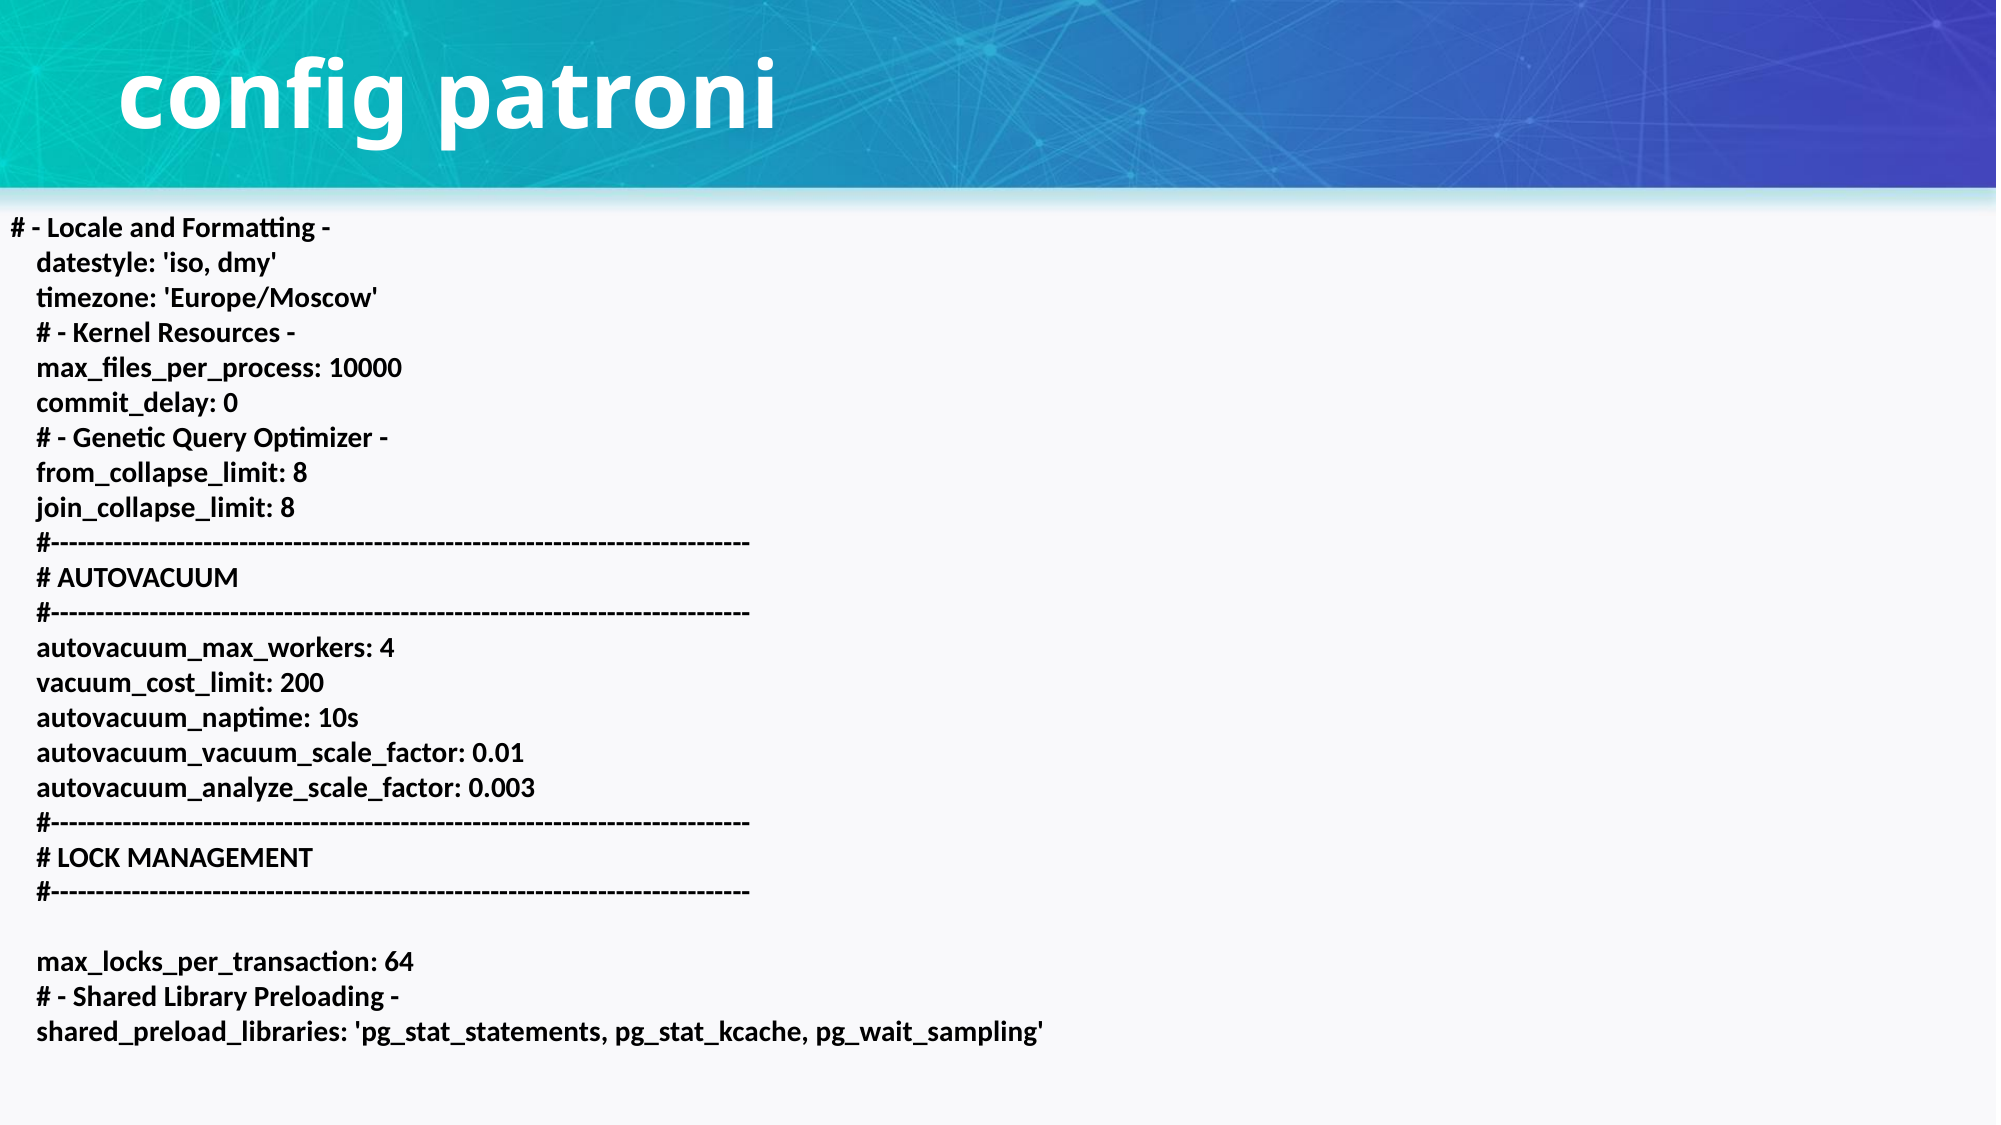

config patroni
# - Locale and Formatting -
 datestyle: 'iso, dmy'
 timezone: 'Europe/Moscow'
 # - Kernel Resources -
 max_files_per_process: 10000
 commit_delay: 0
 # - Genetic Query Optimizer -
 from_collapse_limit: 8
 join_collapse_limit: 8
 #------------------------------------------------------------------------------
 # AUTOVACUUM
 #------------------------------------------------------------------------------
 autovacuum_max_workers: 4
 vacuum_cost_limit: 200
 autovacuum_naptime: 10s
 autovacuum_vacuum_scale_factor: 0.01
 autovacuum_analyze_scale_factor: 0.003
 #------------------------------------------------------------------------------
 # LOCK MANAGEMENT
 #------------------------------------------------------------------------------
 max_locks_per_transaction: 64
 # - Shared Library Preloading -
 shared_preload_libraries: 'pg_stat_statements, pg_stat_kcache, pg_wait_sampling'